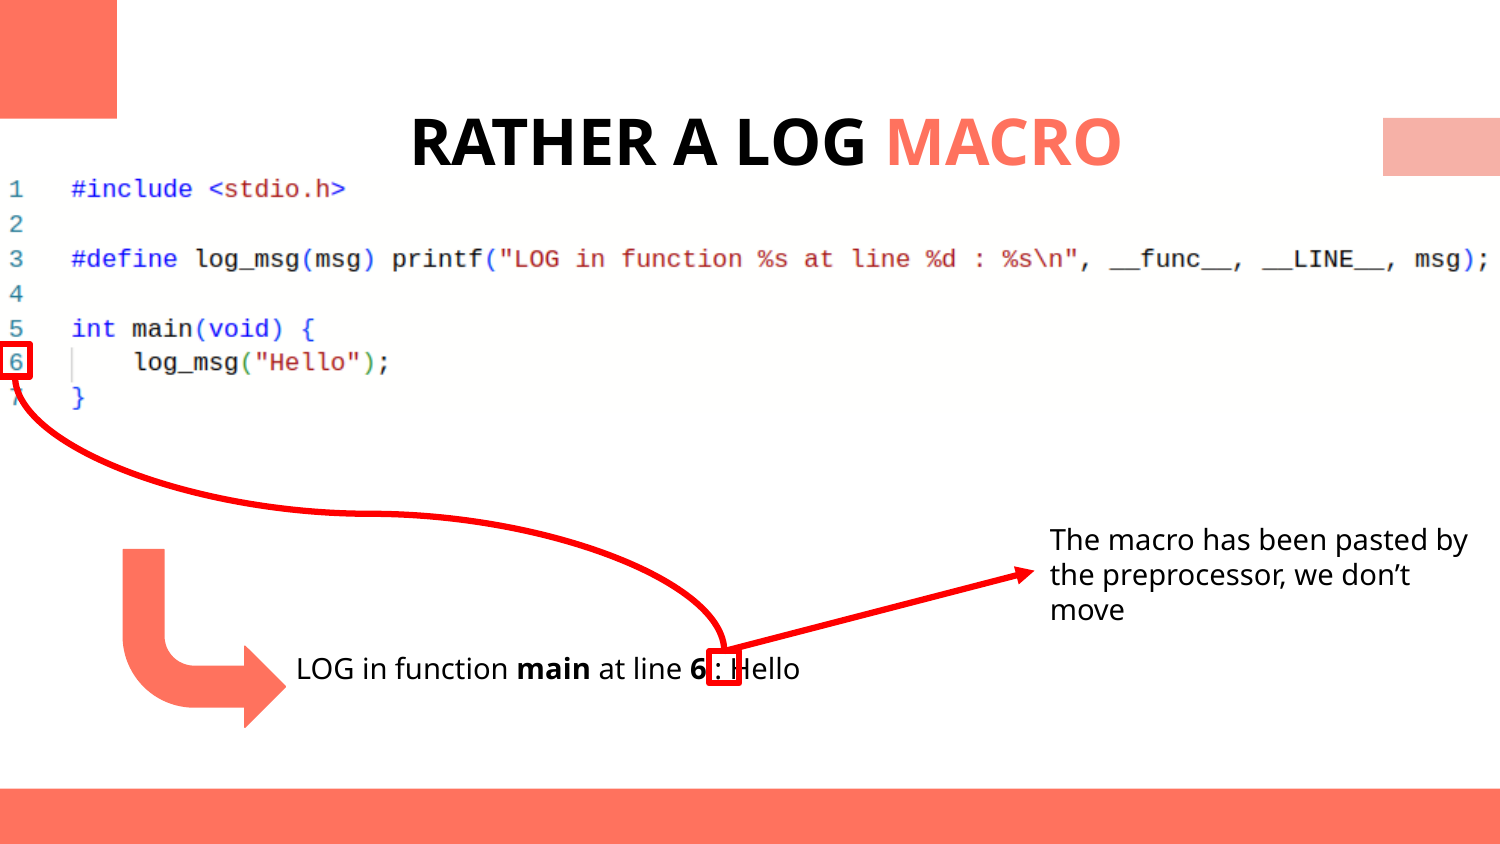

# RATHER A LOG MACRO
The macro has been pasted by the preprocessor, we don’t move
LOG in function main at line 6 : Hello